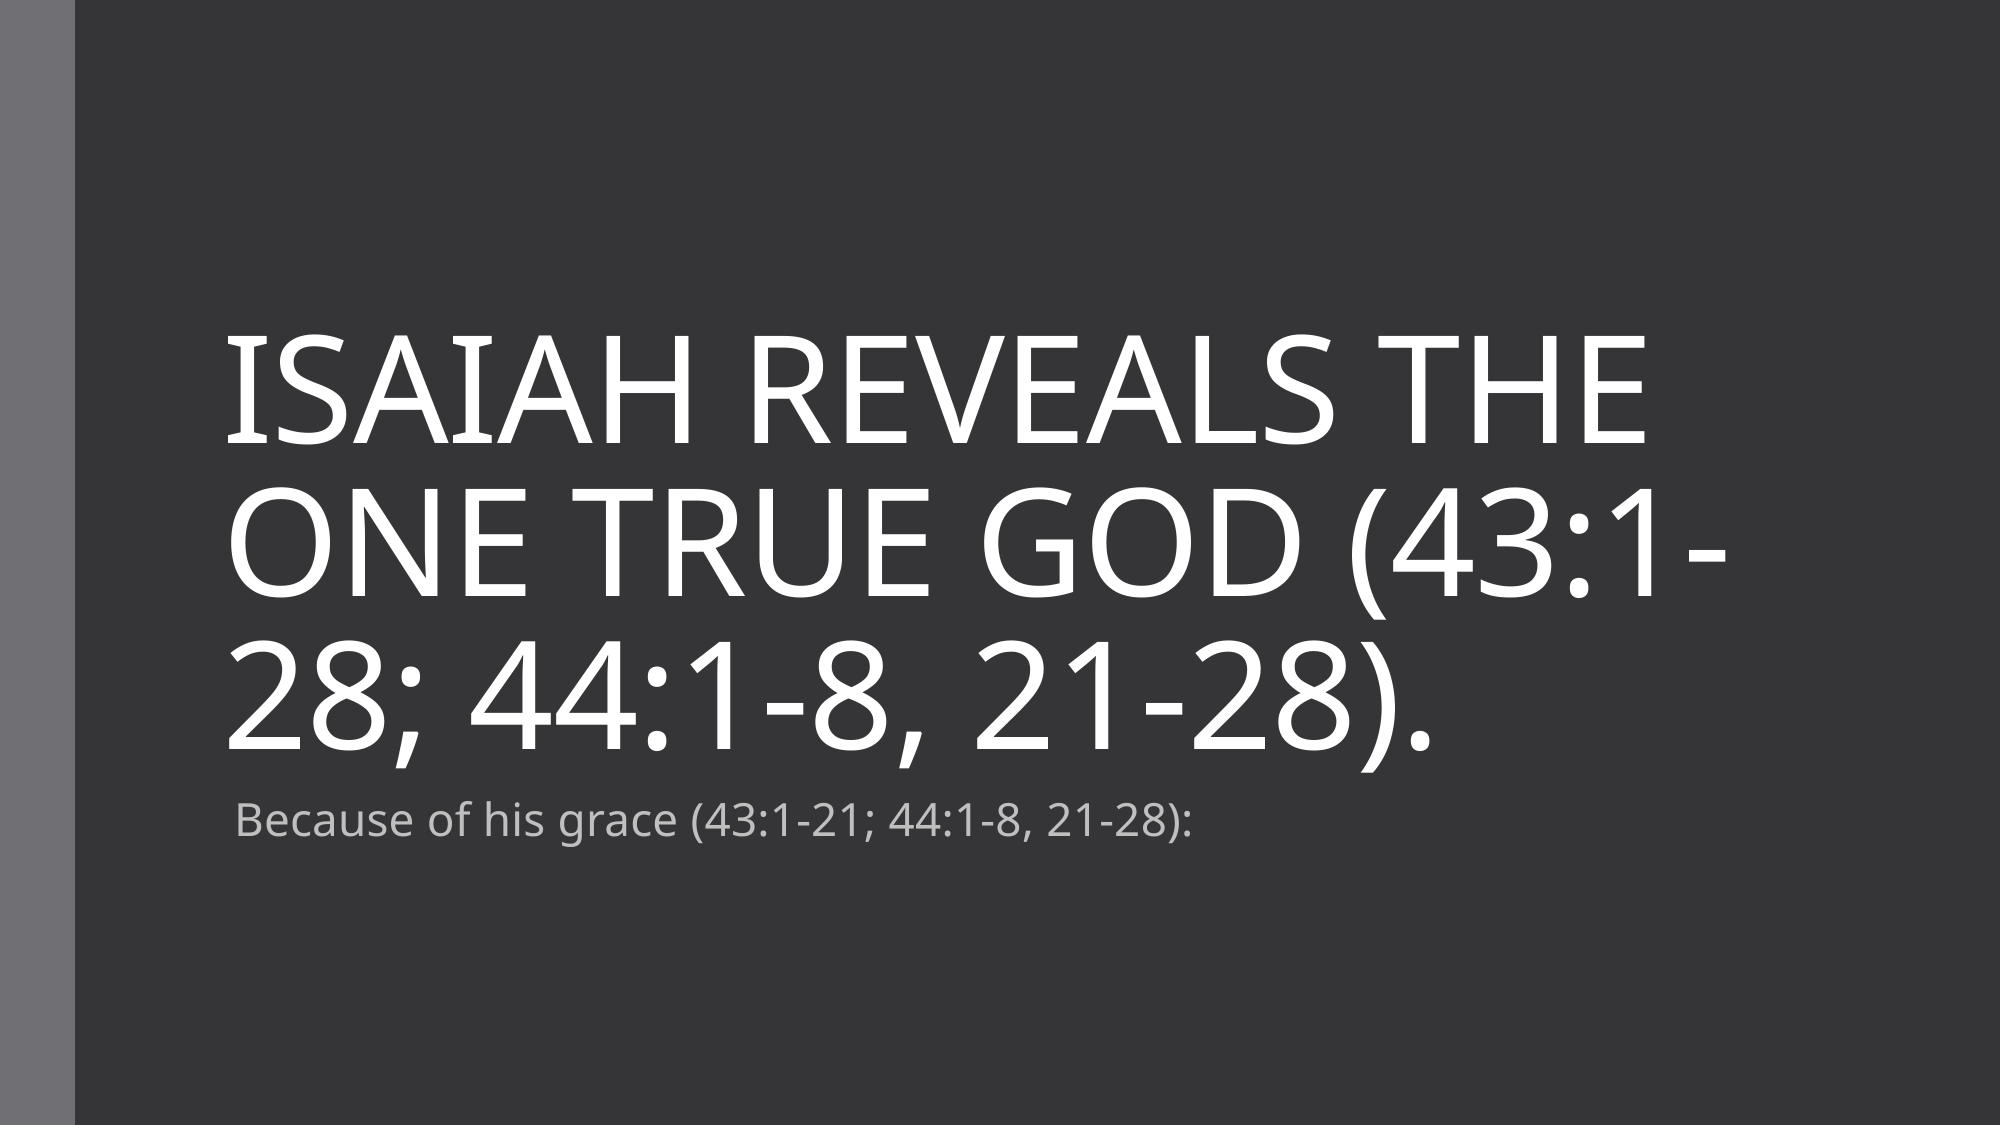

# ISAIAH REVEALS THE ONE TRUE GOD (43:1-28; 44:1-8, 21-28).
 Because of his grace (43:1-21; 44:1-8, 21-28):